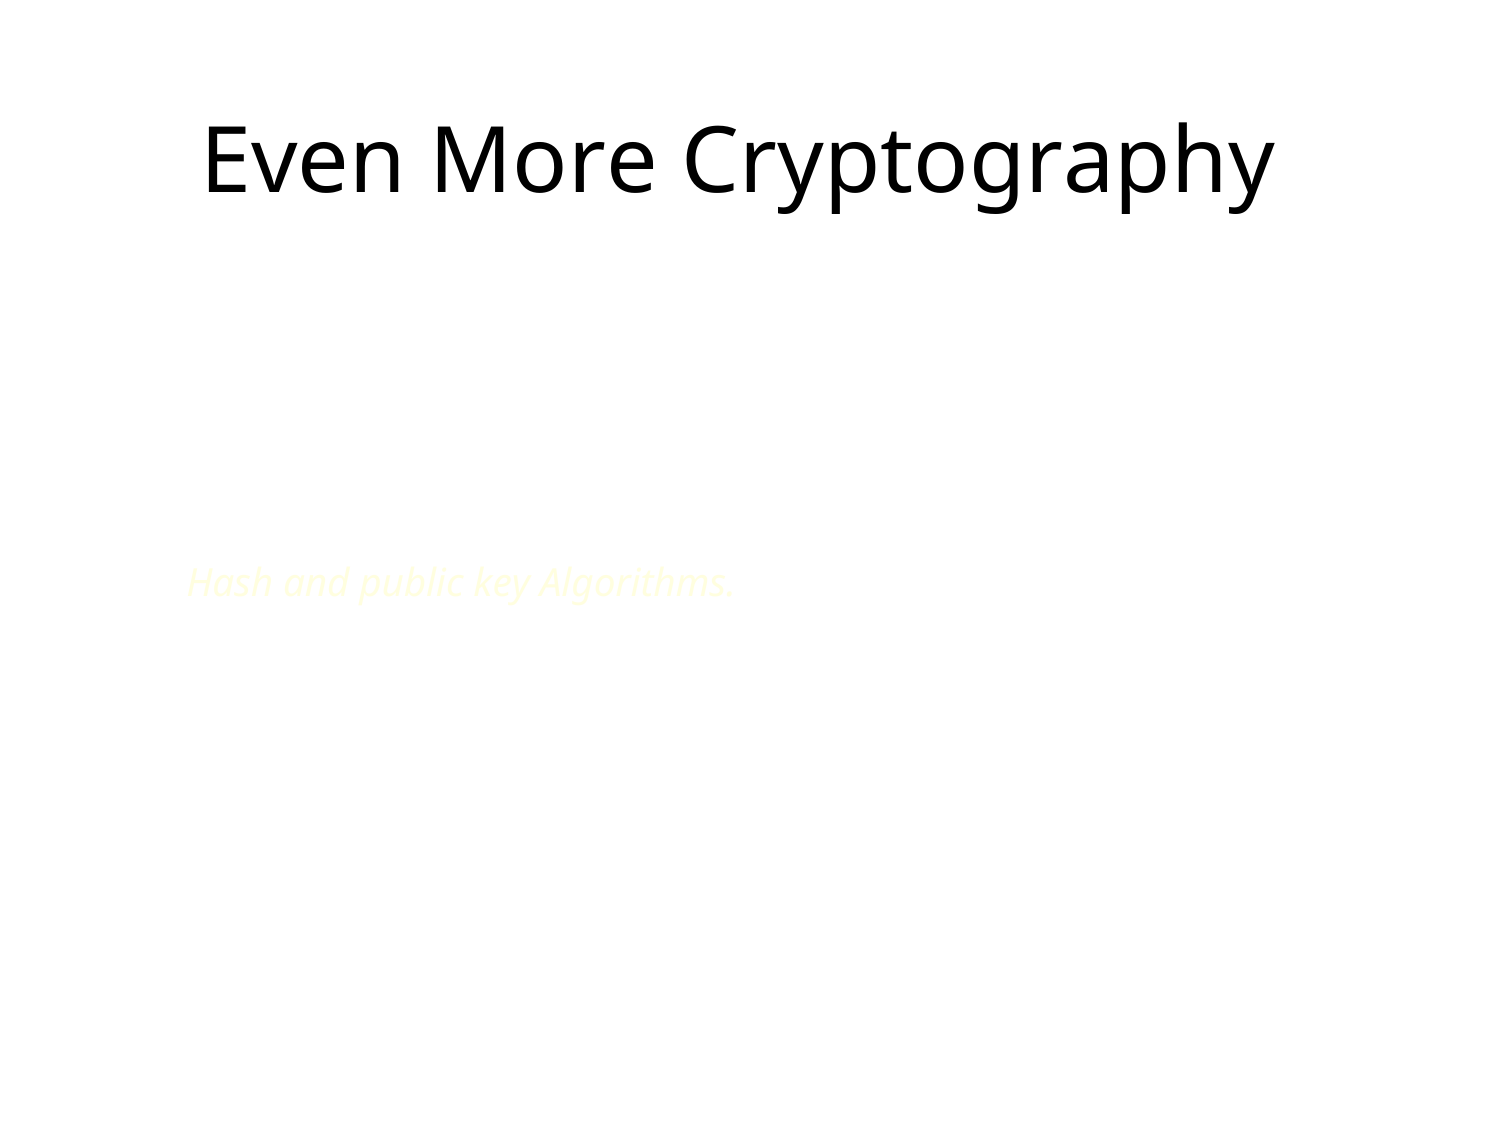

# Even More Cryptography
Hash and public key Algorithms.